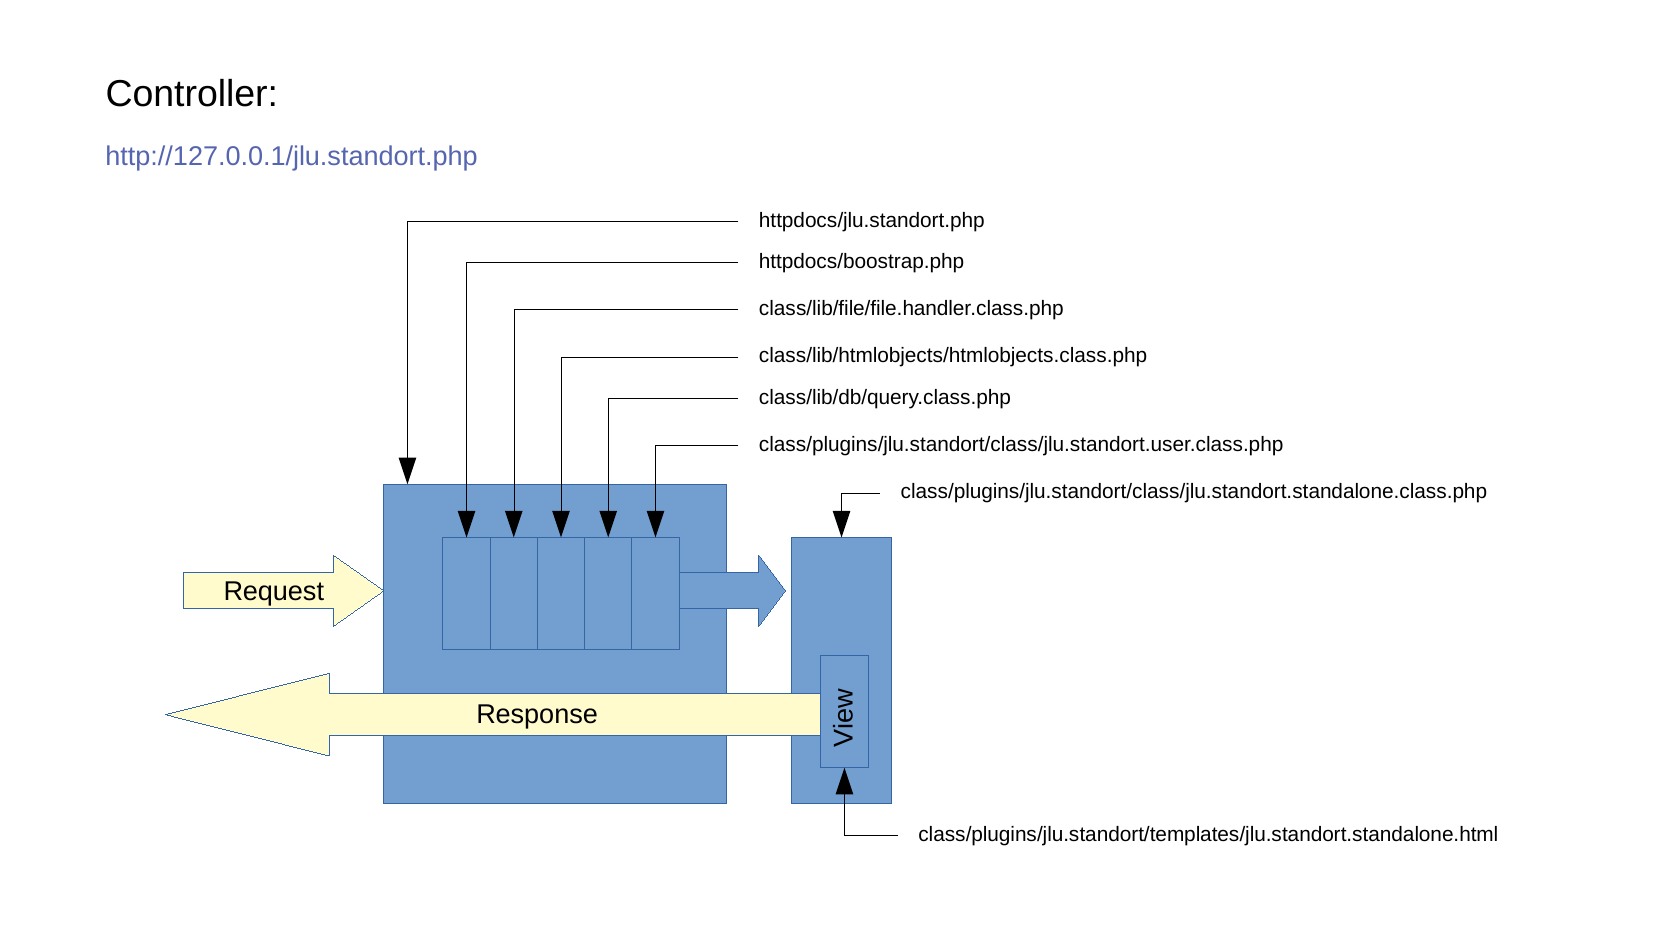

Controller:
http://127.0.0.1/jlu.standort.php
httpdocs/jlu.standort.php
httpdocs/boostrap.php
class/lib/file/file.handler.class.php
class/lib/htmlobjects/htmlobjects.class.php
class/lib/db/query.class.php
class/plugins/jlu.standort/class/jlu.standort.user.class.php
class/plugins/jlu.standort/class/jlu.standort.standalone.class.php
Request
Response
View
class/plugins/jlu.standort/templates/jlu.standort.standalone.html